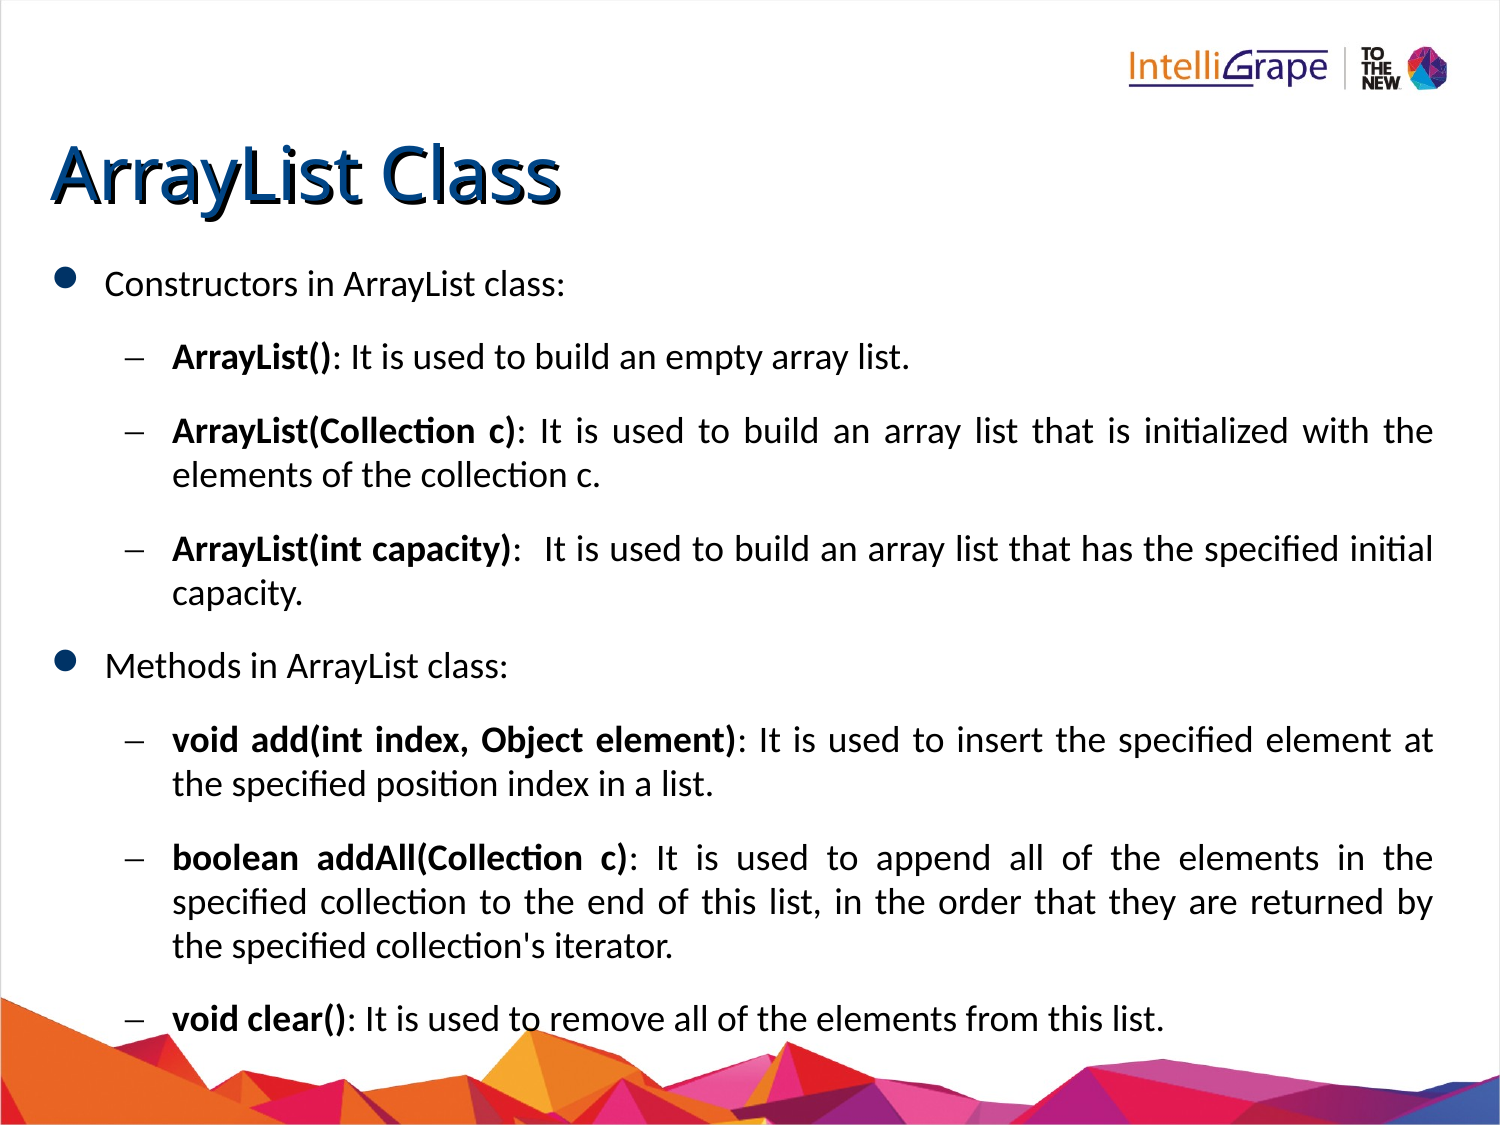

ArrayList Class
Constructors in ArrayList class:
ArrayList(): It is used to build an empty array list.
ArrayList(Collection c): It is used to build an array list that is initialized with the elements of the collection c.
ArrayList(int capacity): 	It is used to build an array list that has the specified initial capacity.
Methods in ArrayList class:
void add(int index, Object element): It is used to insert the specified element at the specified position index in a list.
boolean addAll(Collection c): It is used to append all of the elements in the specified collection to the end of this list, in the order that they are returned by the specified collection's iterator.
void clear(): It is used to remove all of the elements from this list.